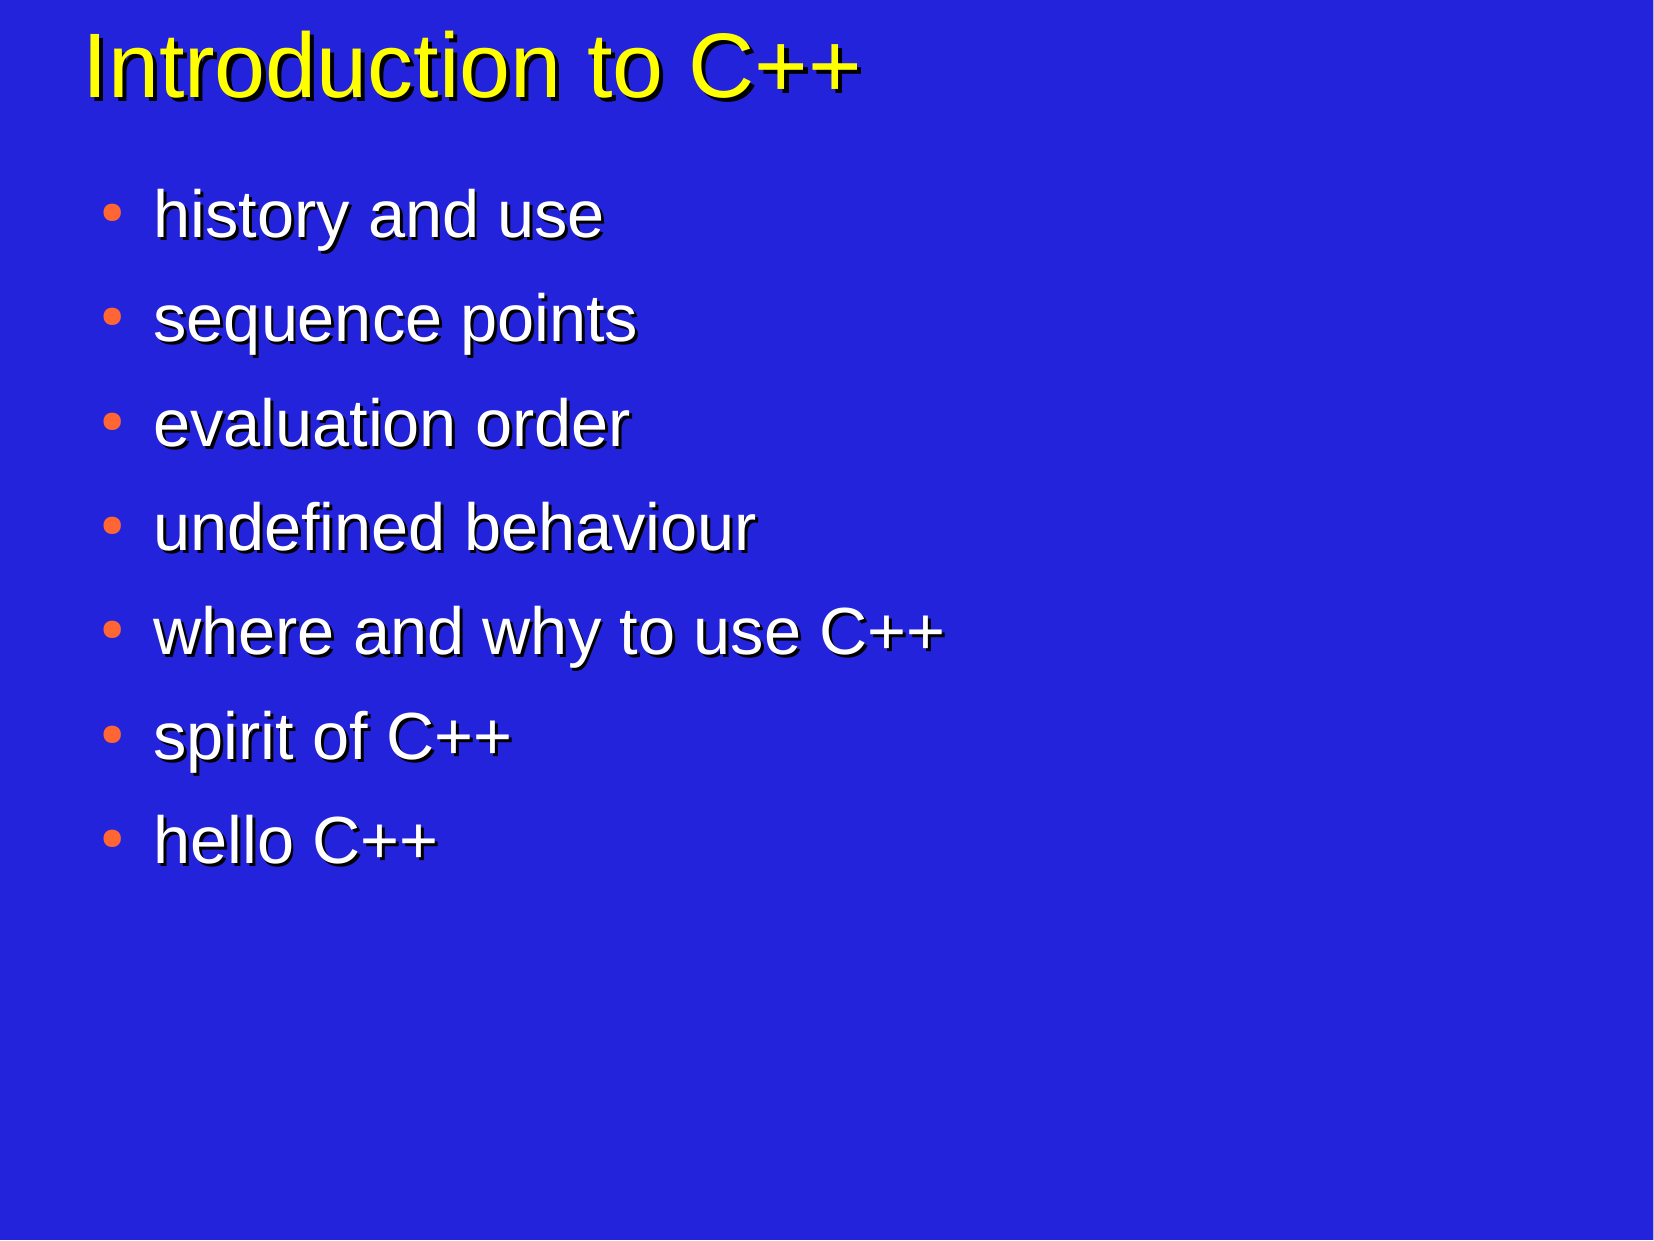

# Introduction to C++
history and use
sequence points
evaluation order
undefined behaviour
where and why to use C++
spirit of C++
hello C++